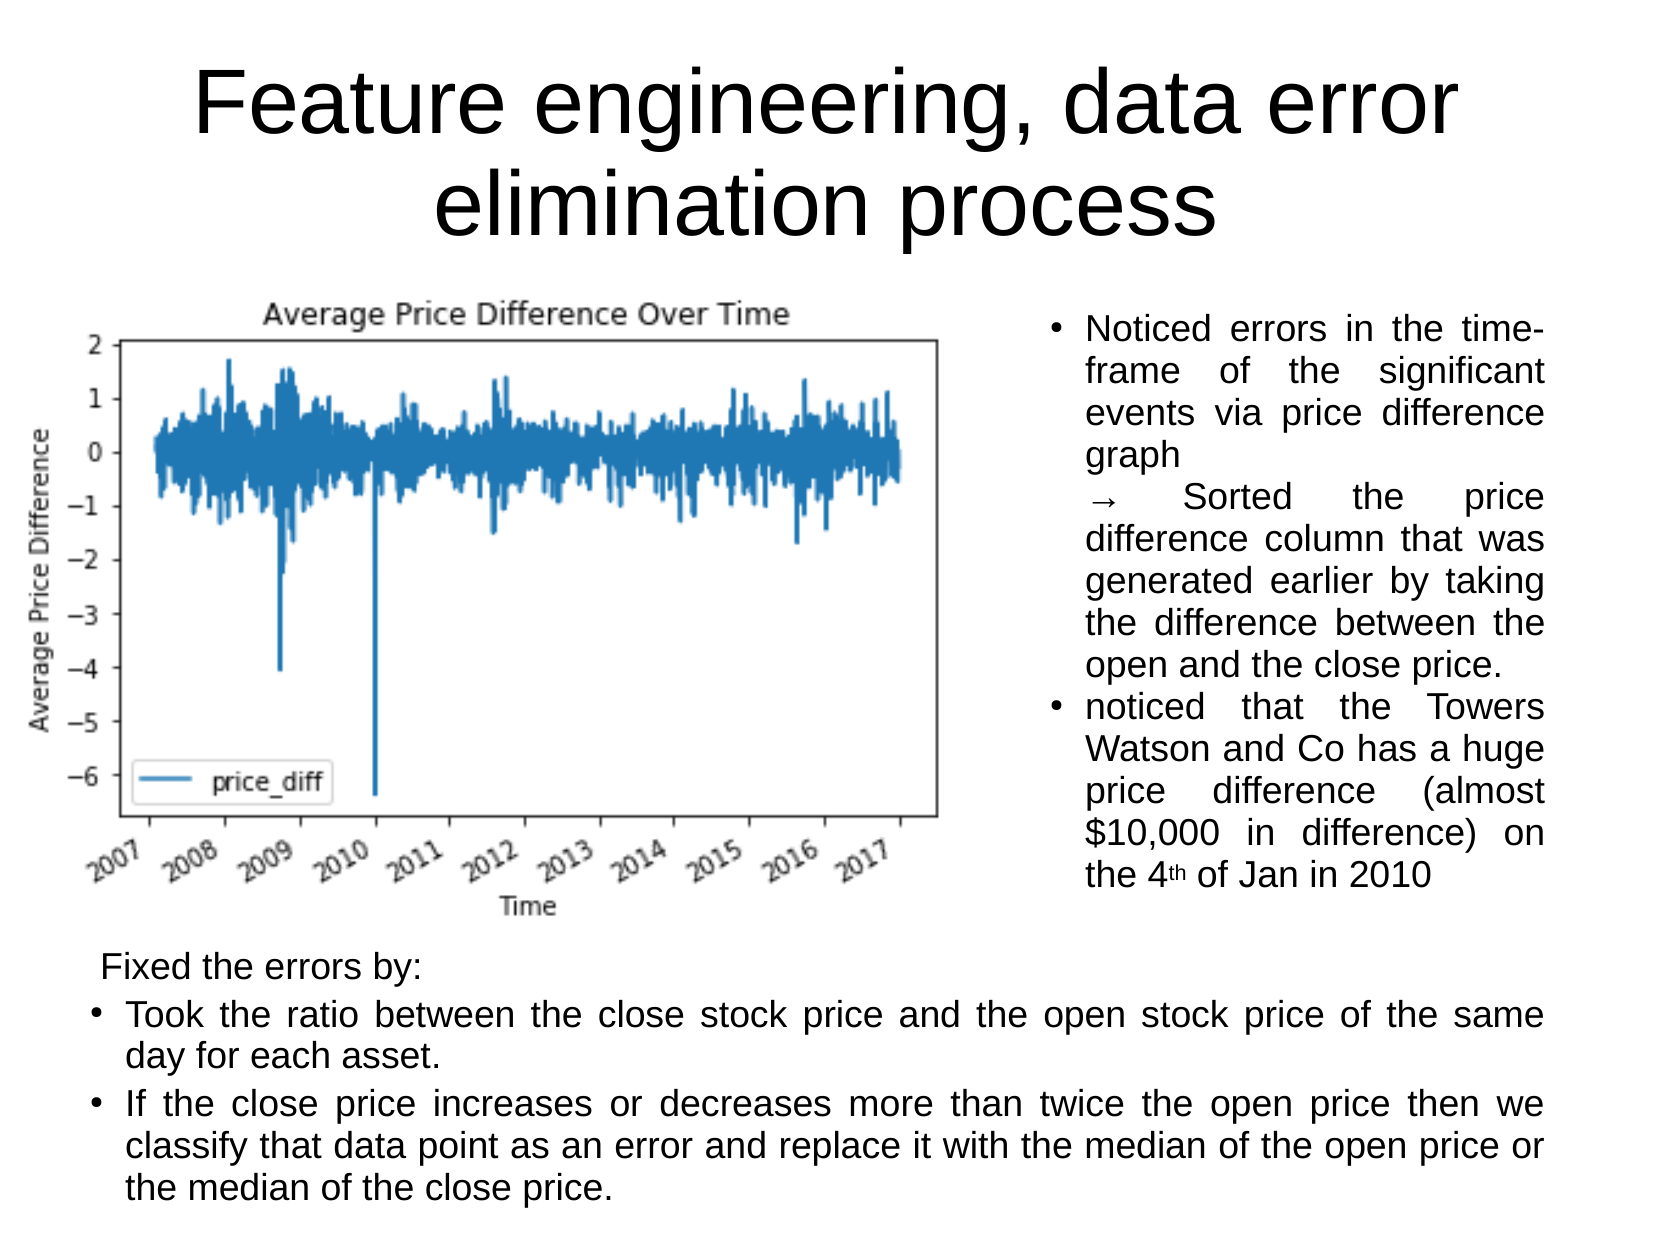

# Feature engineering, data error elimination process
Noticed errors in the time-frame of the significant events via price difference graph
→ Sorted the price difference column that was generated earlier by taking the difference between the open and the close price.
noticed that the Towers Watson and Co has a huge price difference (almost $10,000 in difference) on the 4th of Jan in 2010
 Fixed the errors by:
Took the ratio between the close stock price and the open stock price of the same day for each asset.
If the close price increases or decreases more than twice the open price then we classify that data point as an error and replace it with the median of the open price or the median of the close price.